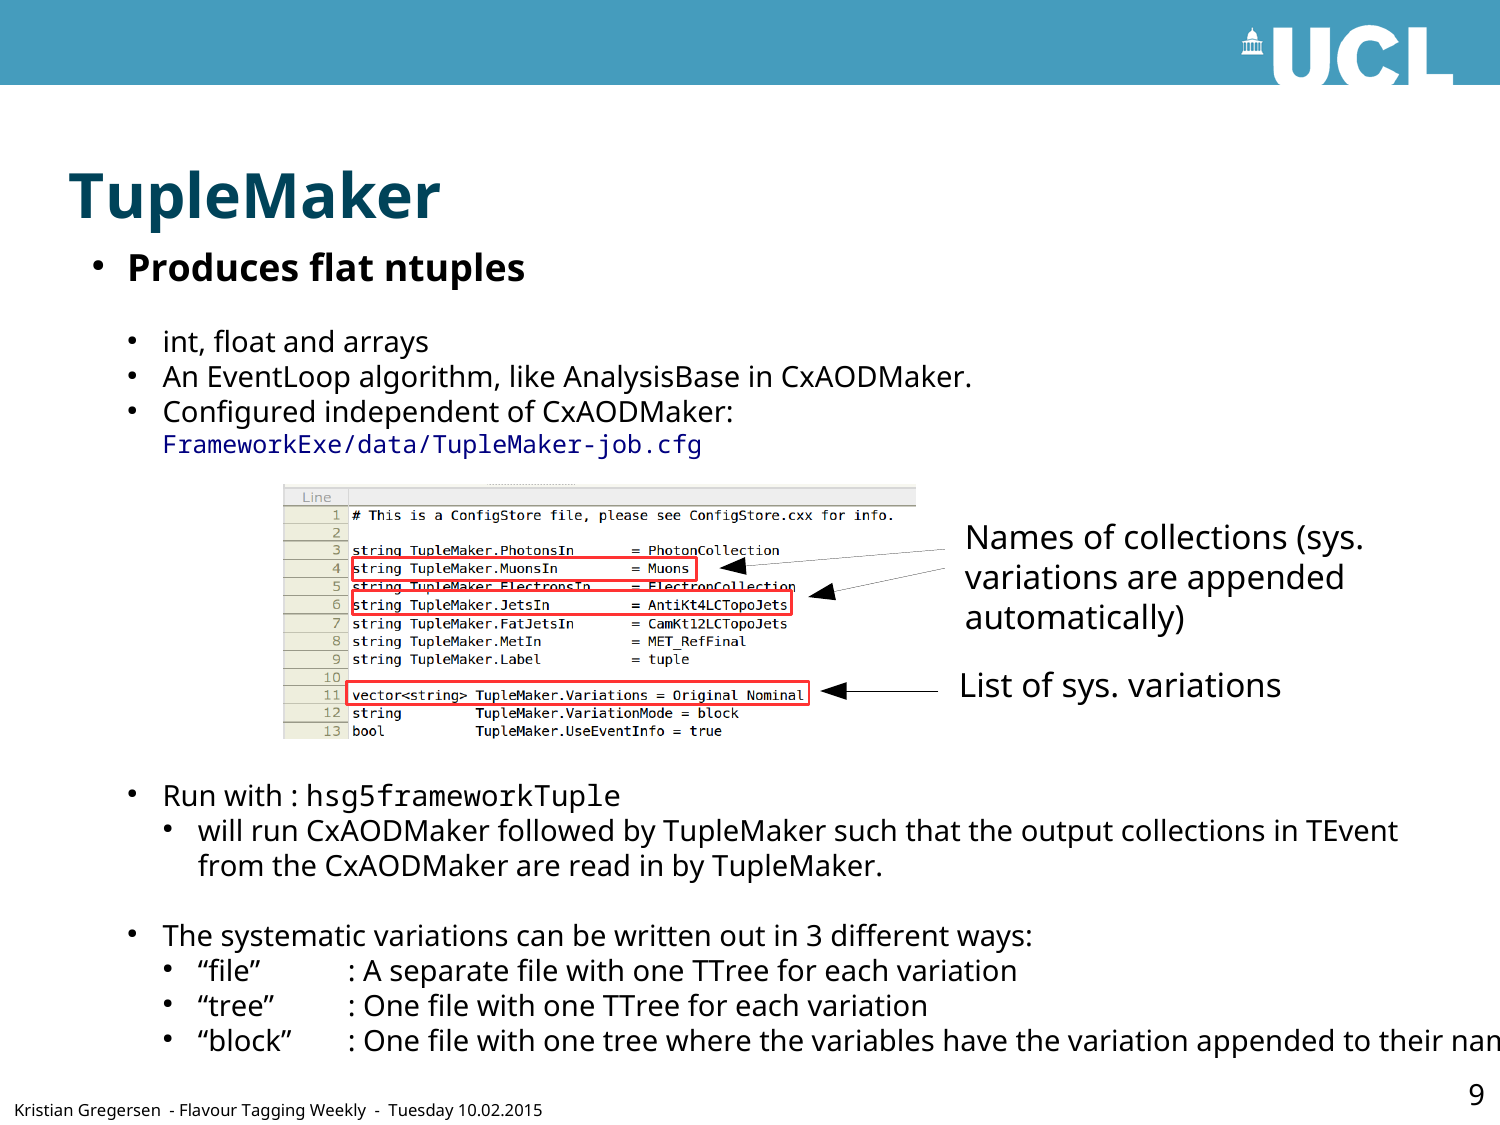

# TupleMaker
Produces flat ntuples
int, float and arrays
An EventLoop algorithm, like AnalysisBase in CxAODMaker.
Configured independent of CxAODMaker:
FrameworkExe/data/TupleMaker-job.cfg
Run with : hsg5frameworkTuple
will run CxAODMaker followed by TupleMaker such that the output collections in TEvent
from the CxAODMaker are read in by TupleMaker.
The systematic variations can be written out in 3 different ways:
“file” 	: A separate file with one TTree for each variation
“tree” 	: One file with one TTree for each variation
“block”	: One file with one tree where the variables have the variation appended to their name
Names of collections (sys. variations are appended automatically)
List of sys. variations
9